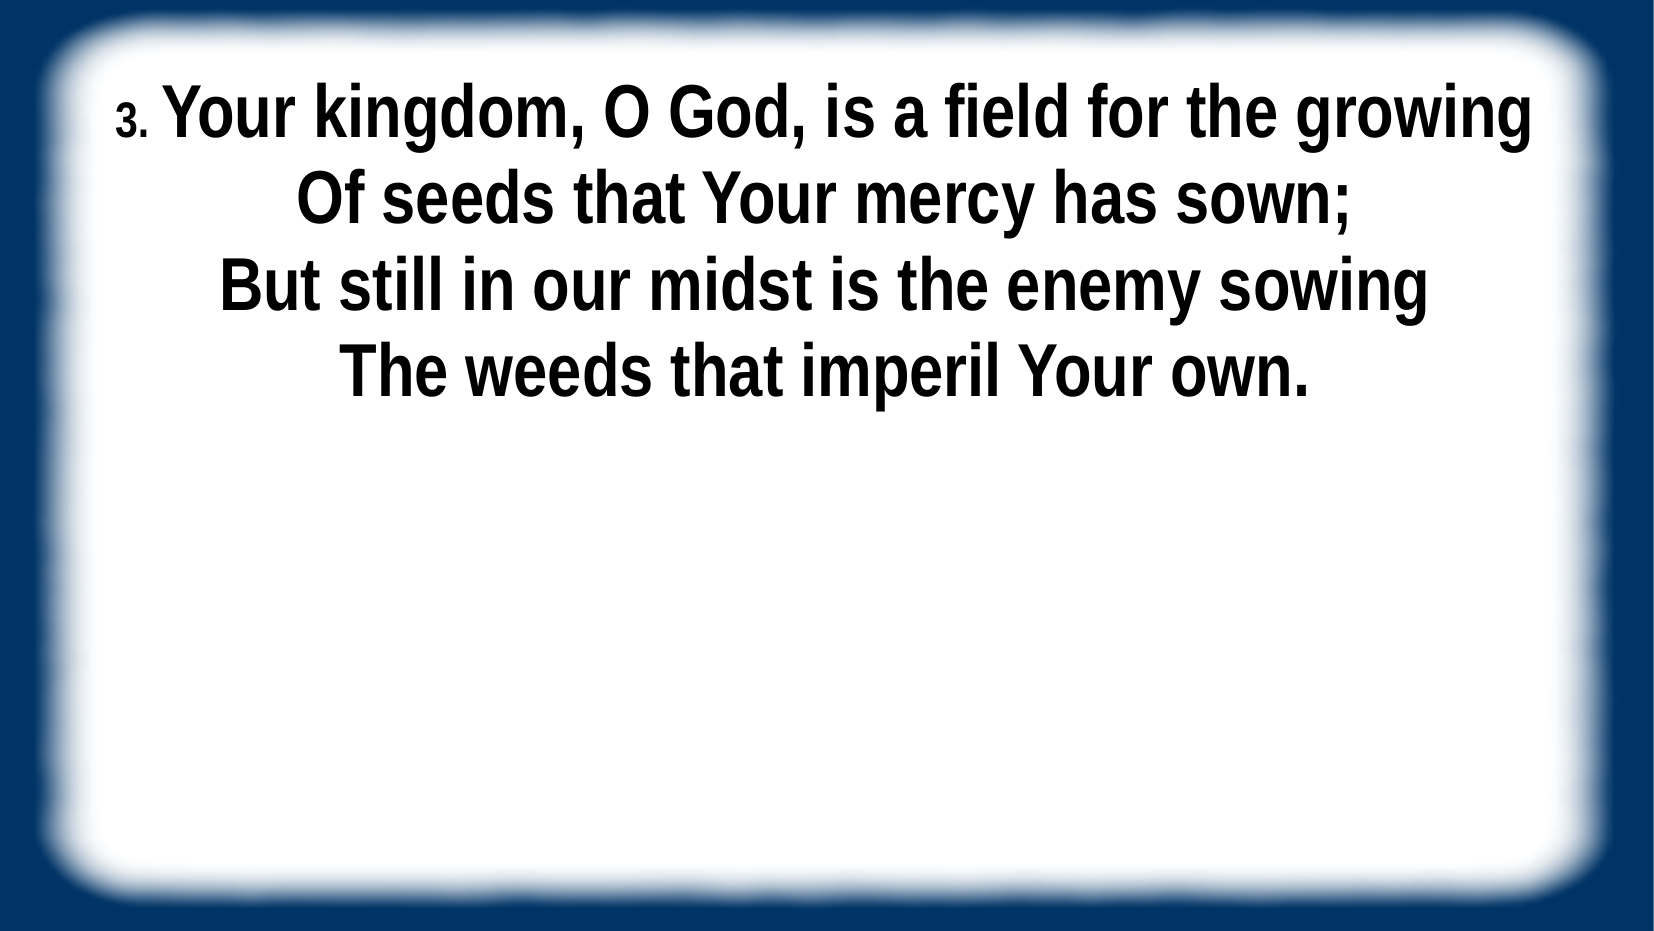

3. Your kingdom, O God, is a field for the growing
Of seeds that Your mercy has sown;
But still in our midst is the enemy sowing
The weeds that imperil Your own.